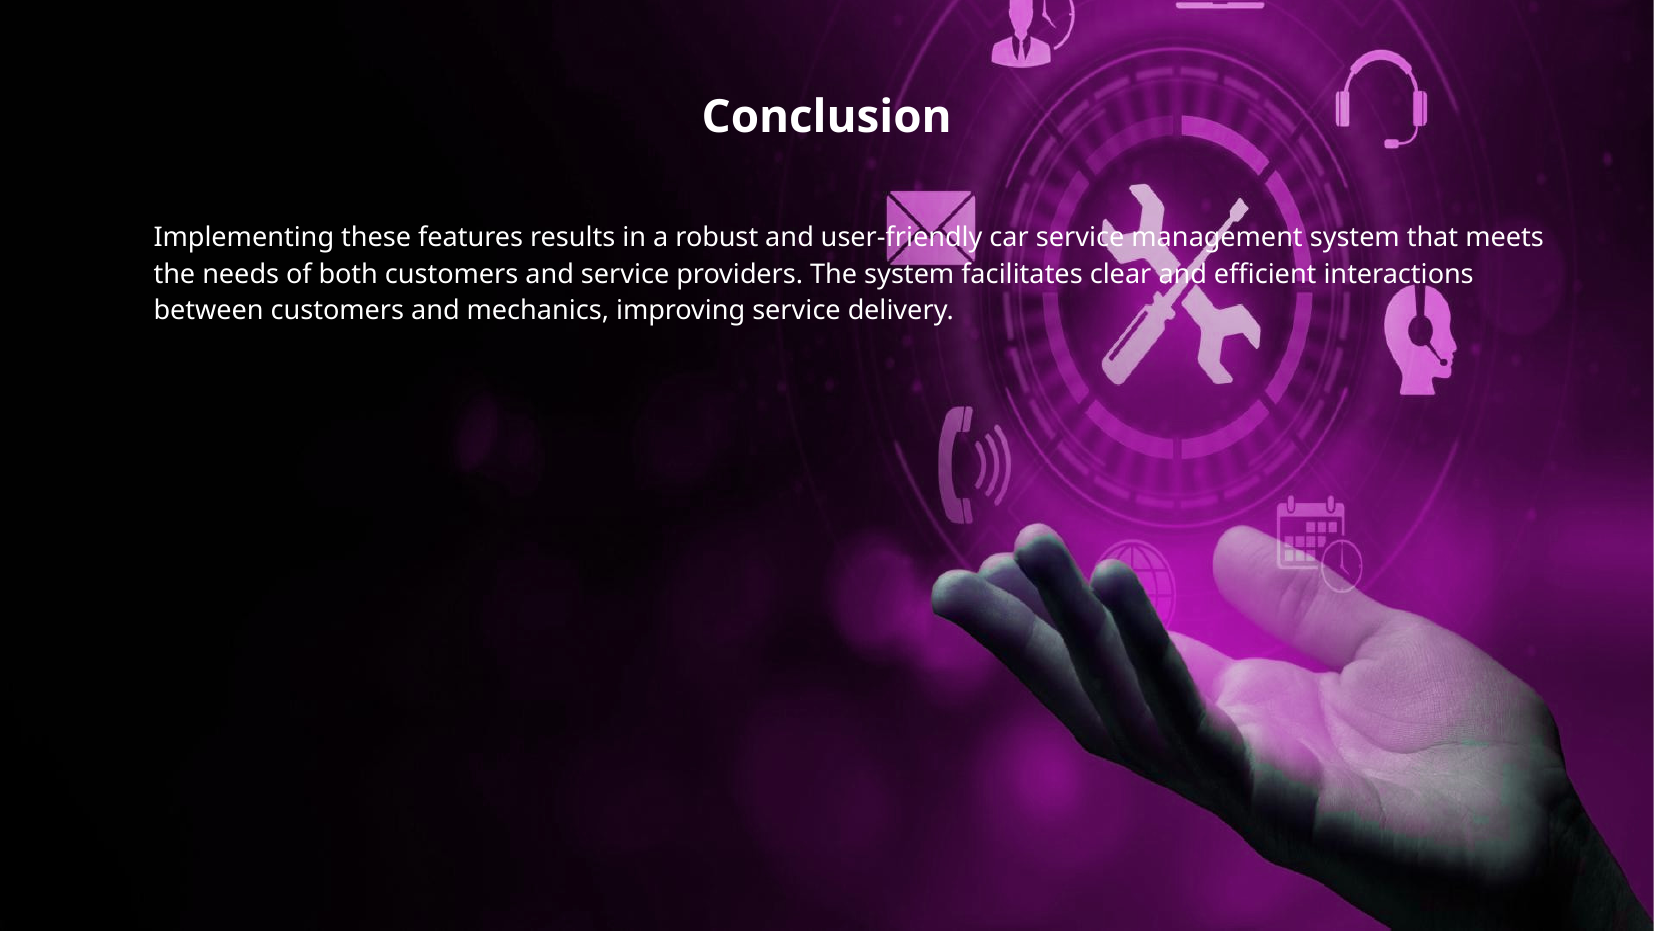

# Conclusion
Implementing these features results in a robust and user-friendly car service management system that meets the needs of both customers and service providers. The system facilitates clear and efficient interactions between customers and mechanics, improving service delivery.